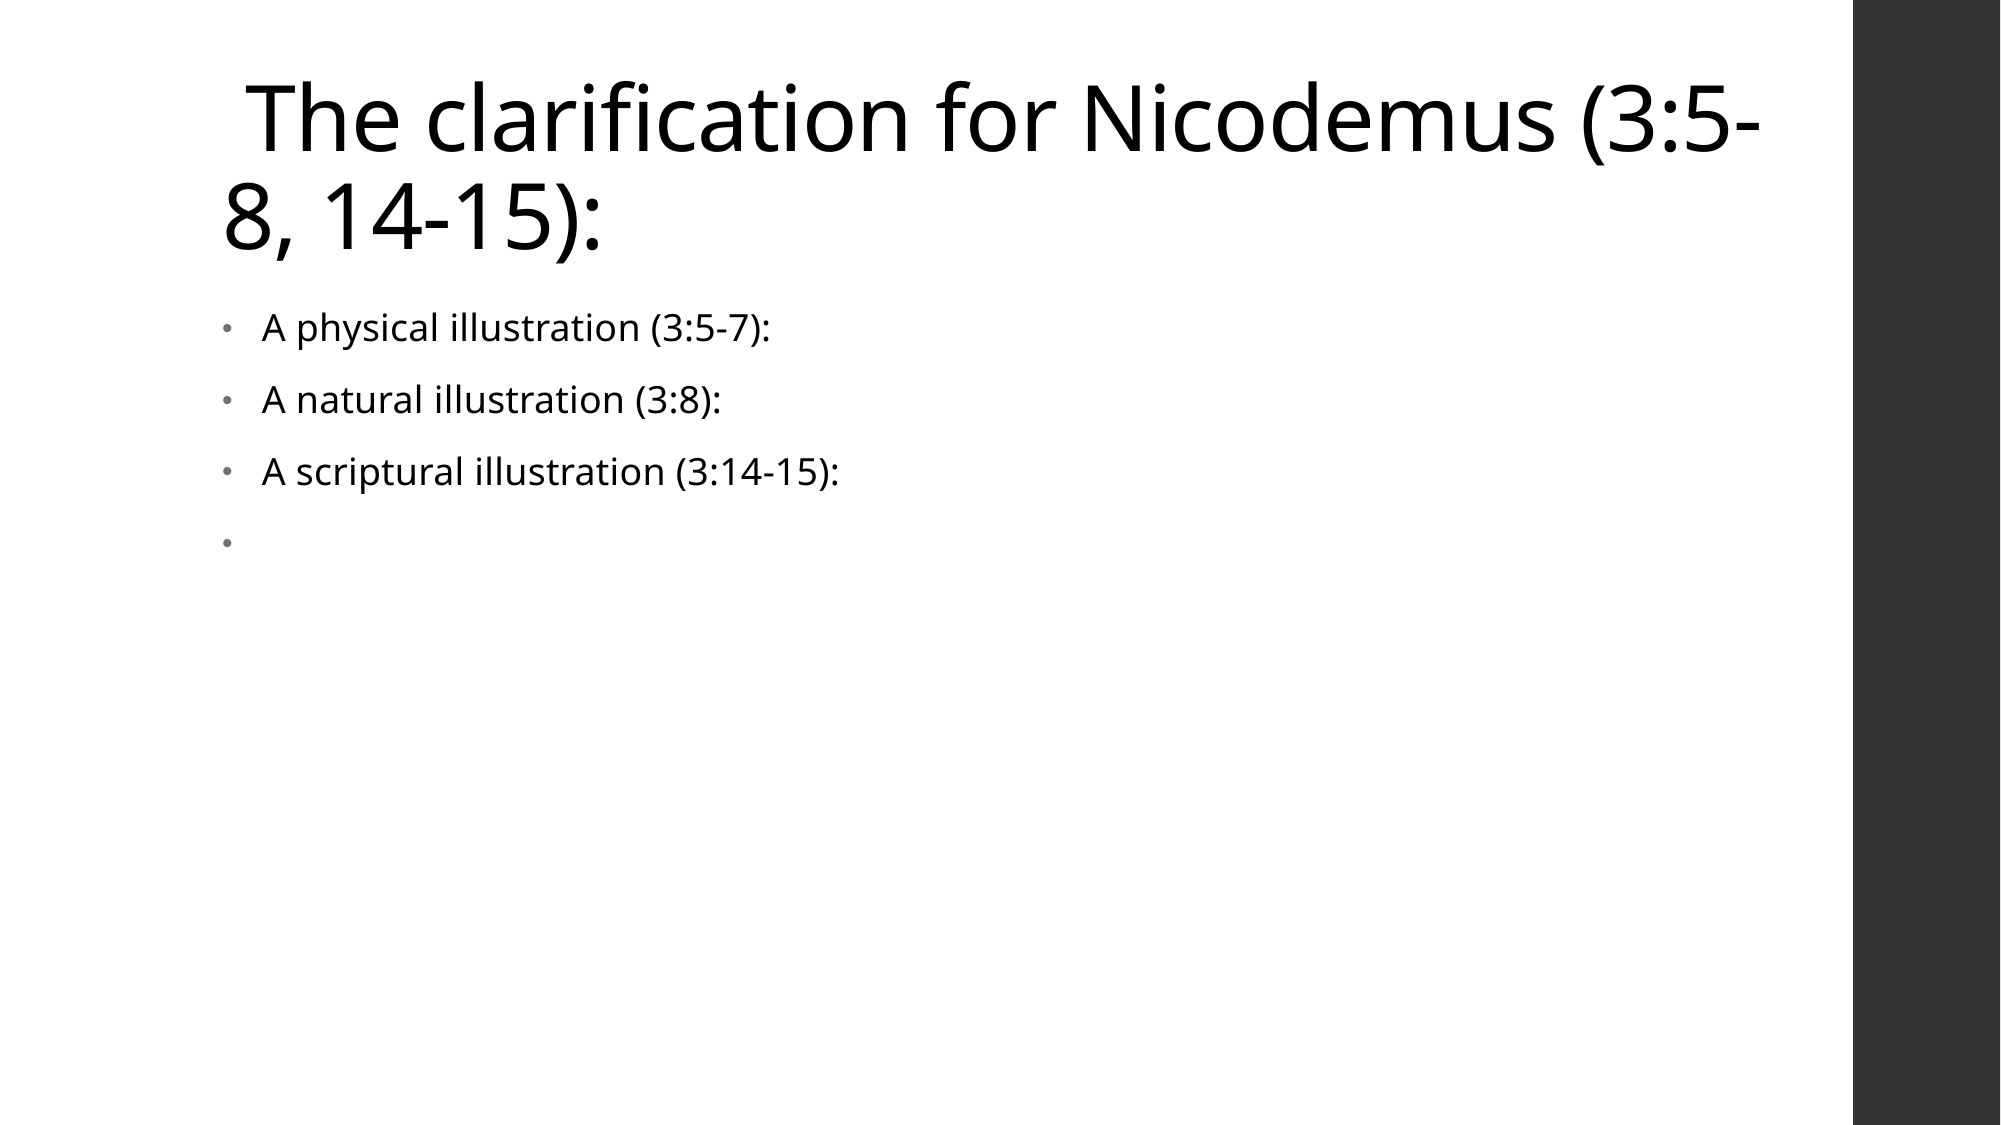

# The clarification for Nicodemus (3:5-8, 14-15):
 A physical illustration (3:5-7):
 A natural illustration (3:8):
 A scriptural illustration (3:14-15):